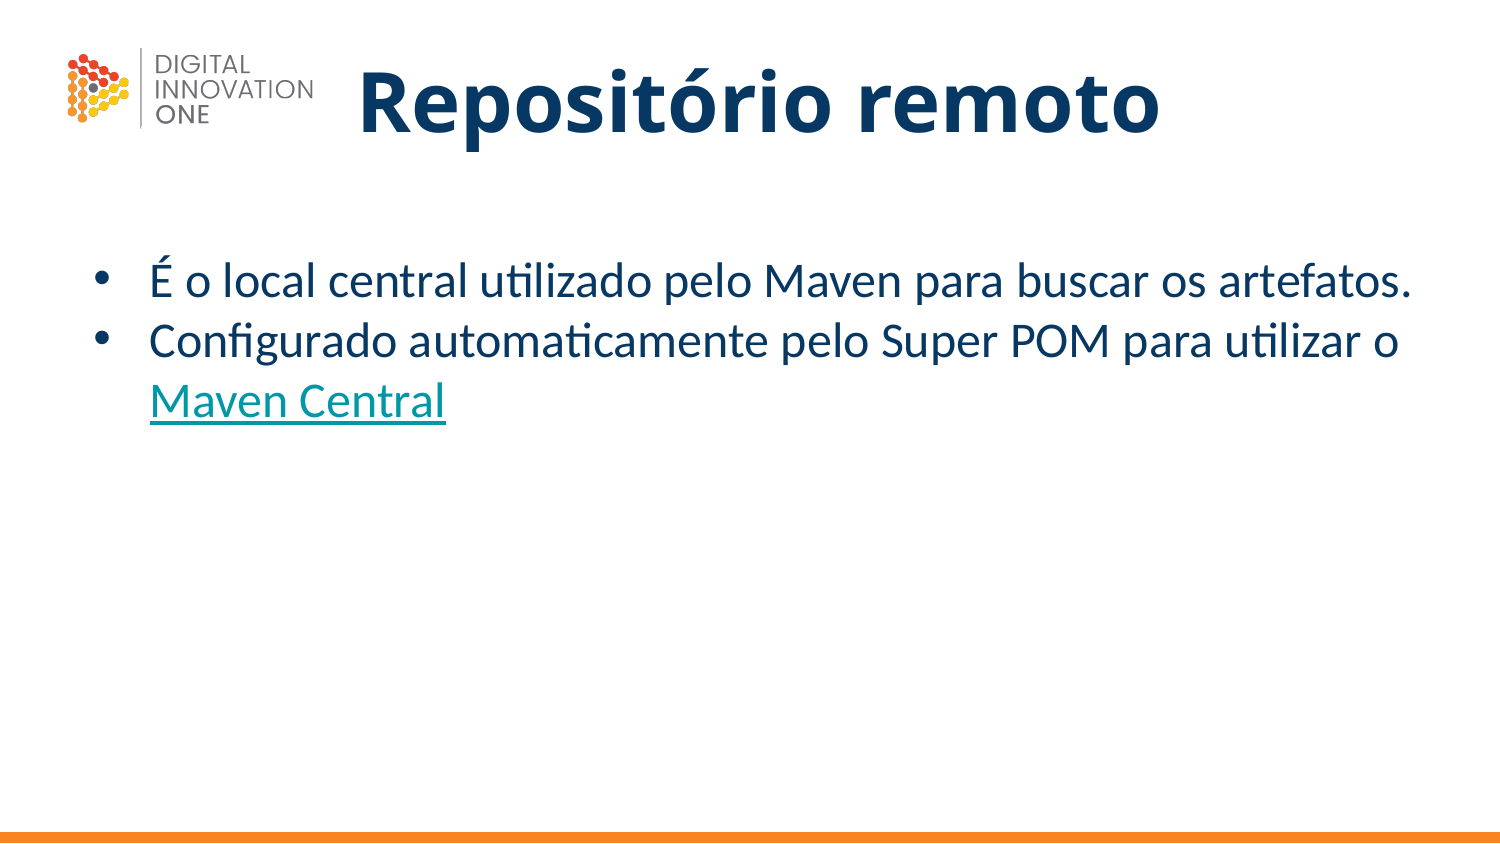

# Repositório remoto
É o local central utilizado pelo Maven para buscar os artefatos.
Configurado automaticamente pelo Super POM para utilizar o Maven Central